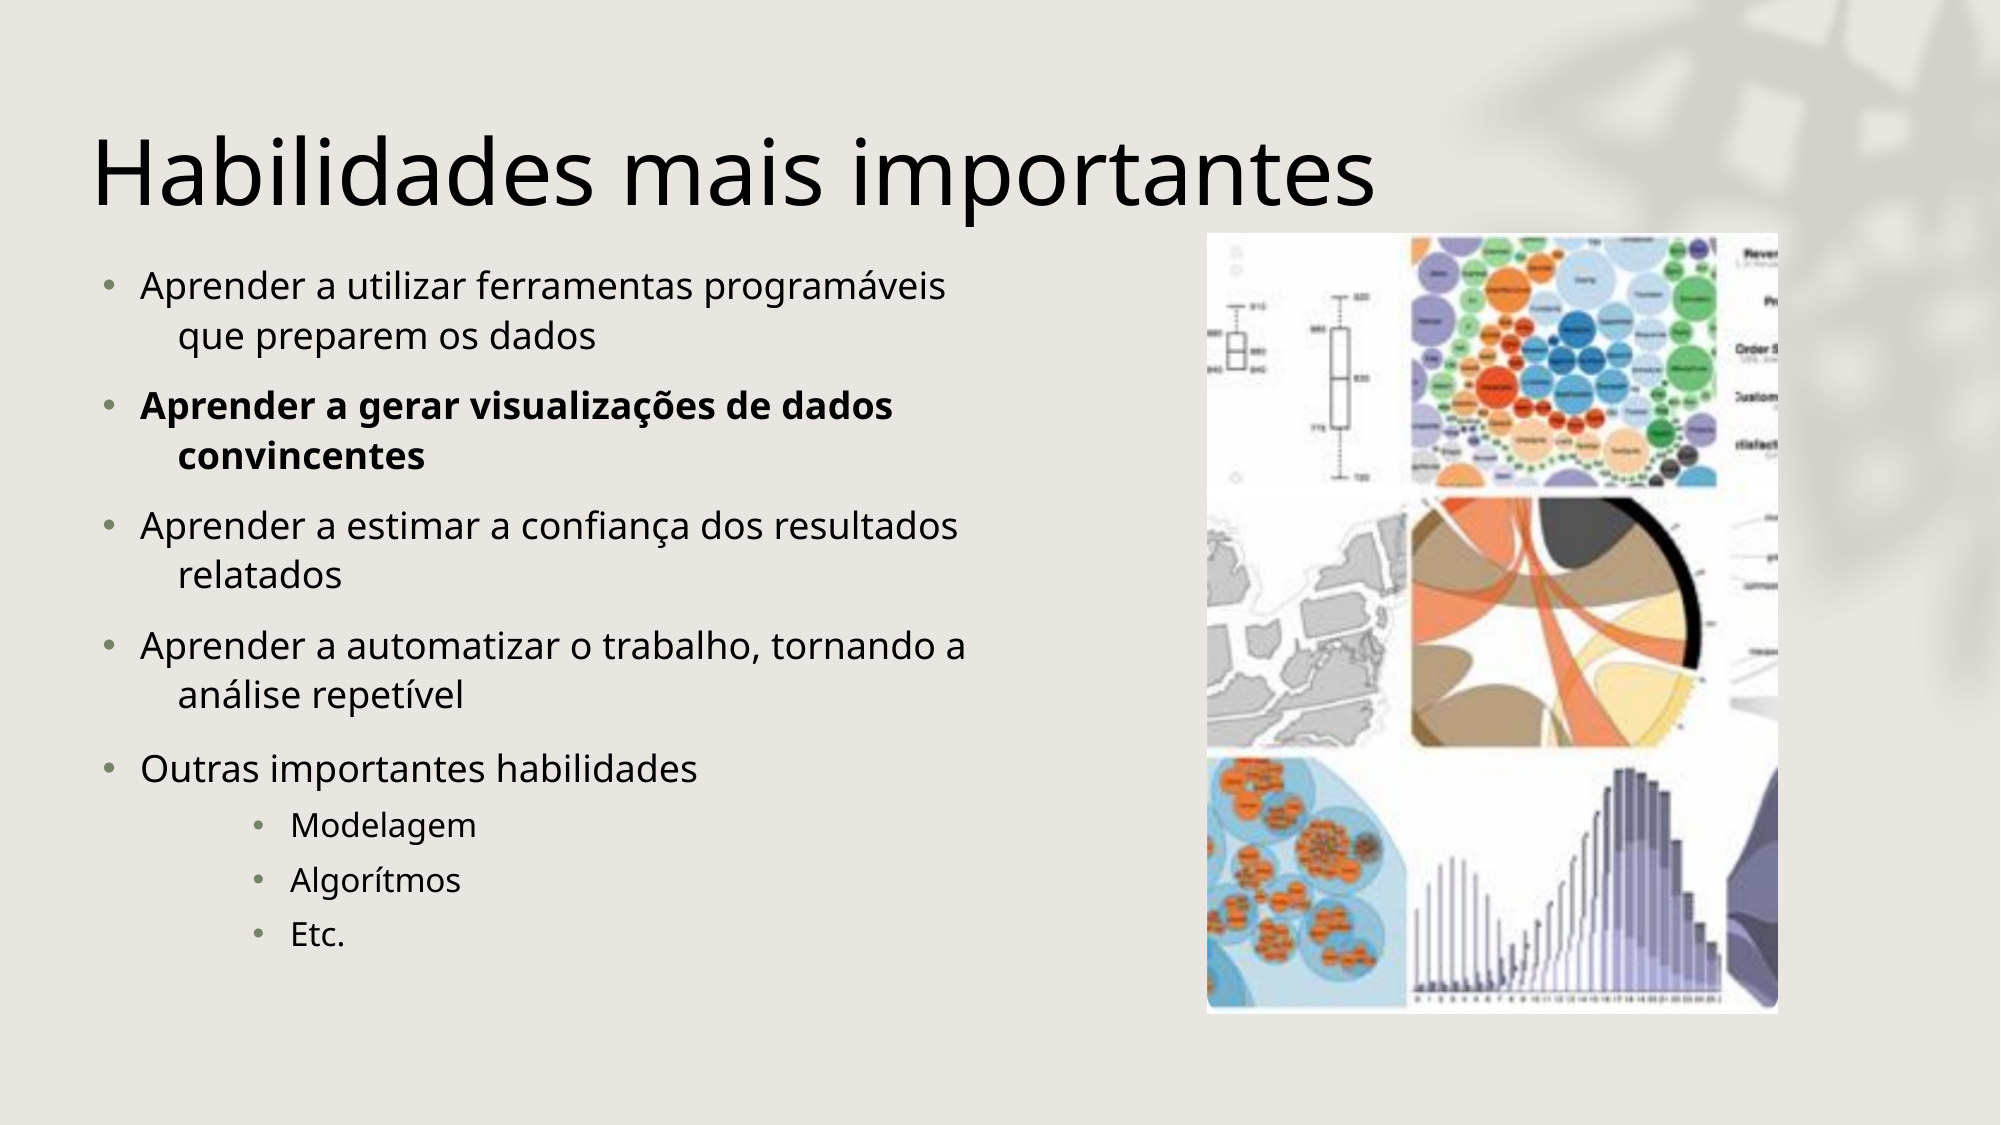

# Habilidades mais importantes
Aprender a utilizar ferramentas programáveis que preparem os dados
Aprender a gerar visualizações de dados convincentes
Aprender a estimar a confiança dos resultados relatados
Aprender a automatizar o trabalho, tornando a análise repetível
Outras importantes habilidades
Modelagem
Algorítmos
Etc.